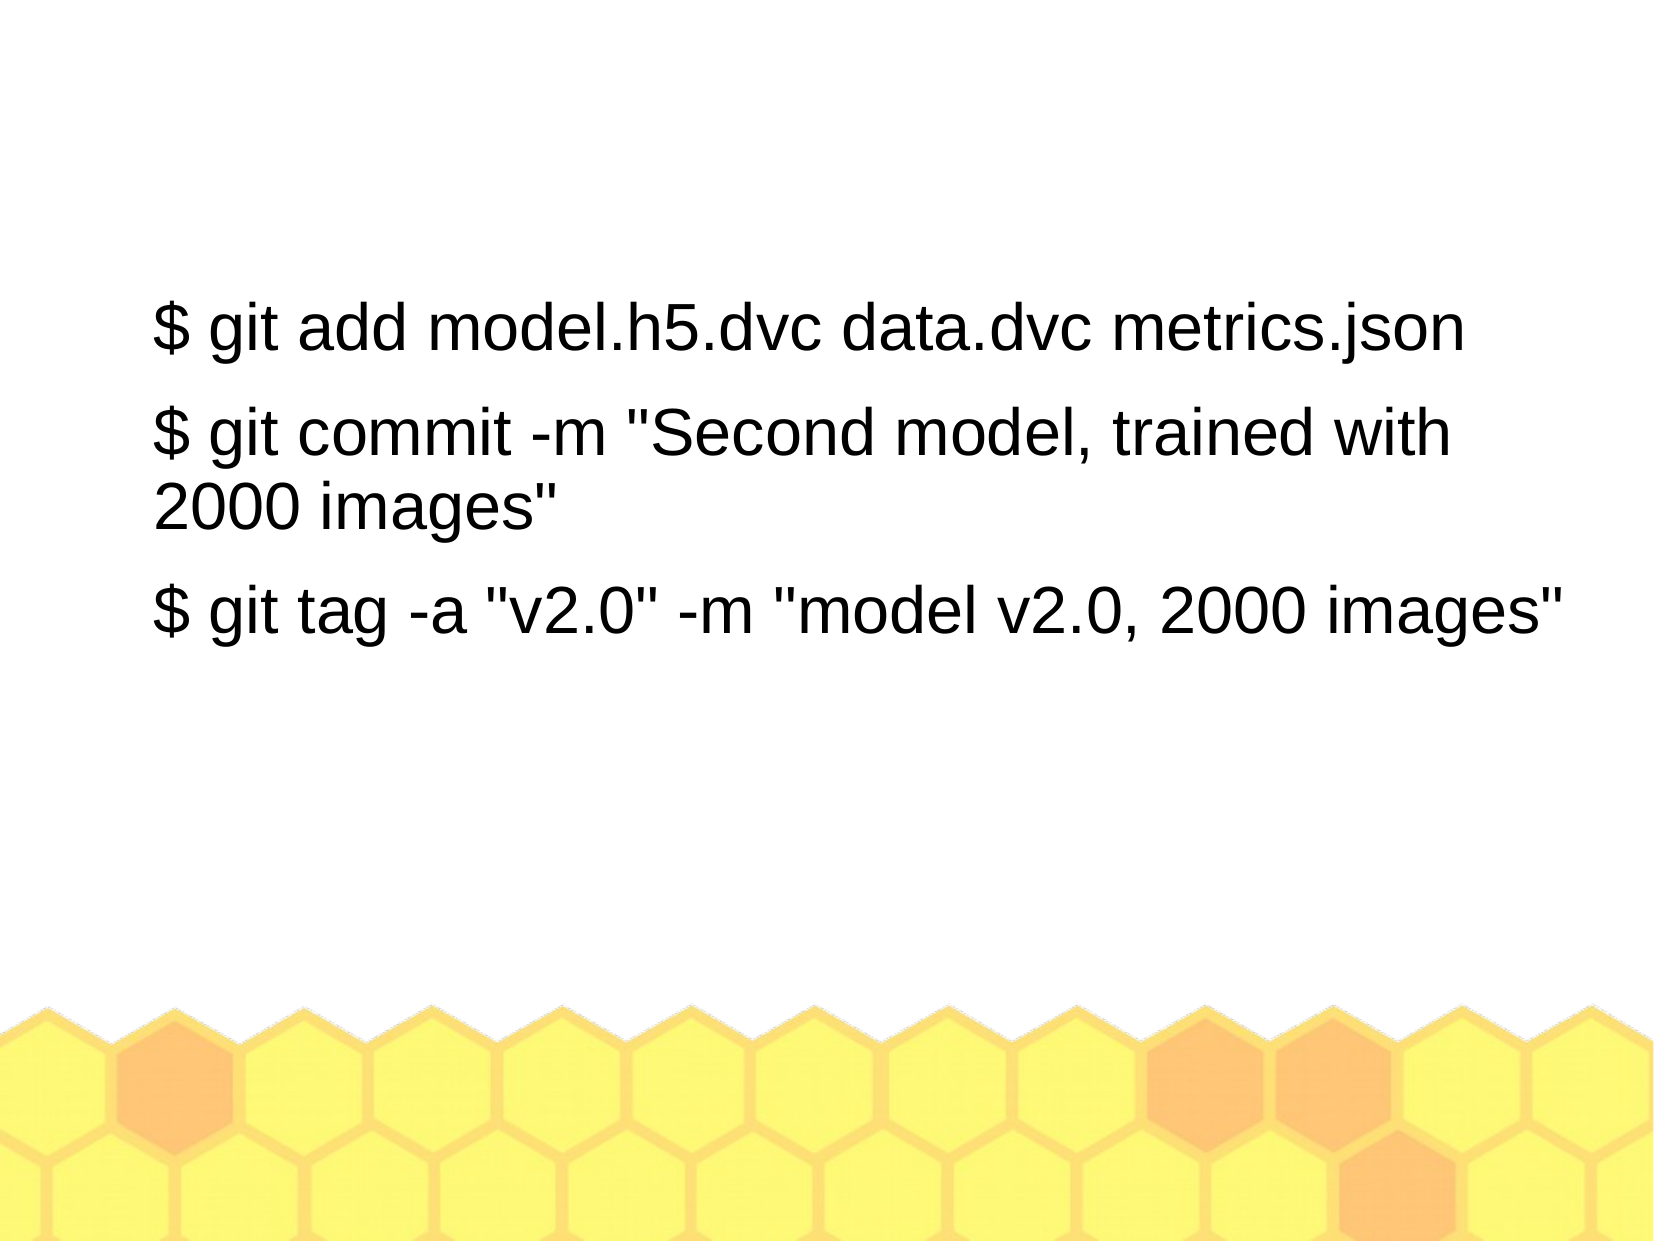

#
$ git add model.h5.dvc data.dvc metrics.json
$ git commit -m "Second model, trained with 2000 images"
$ git tag -a "v2.0" -m "model v2.0, 2000 images"